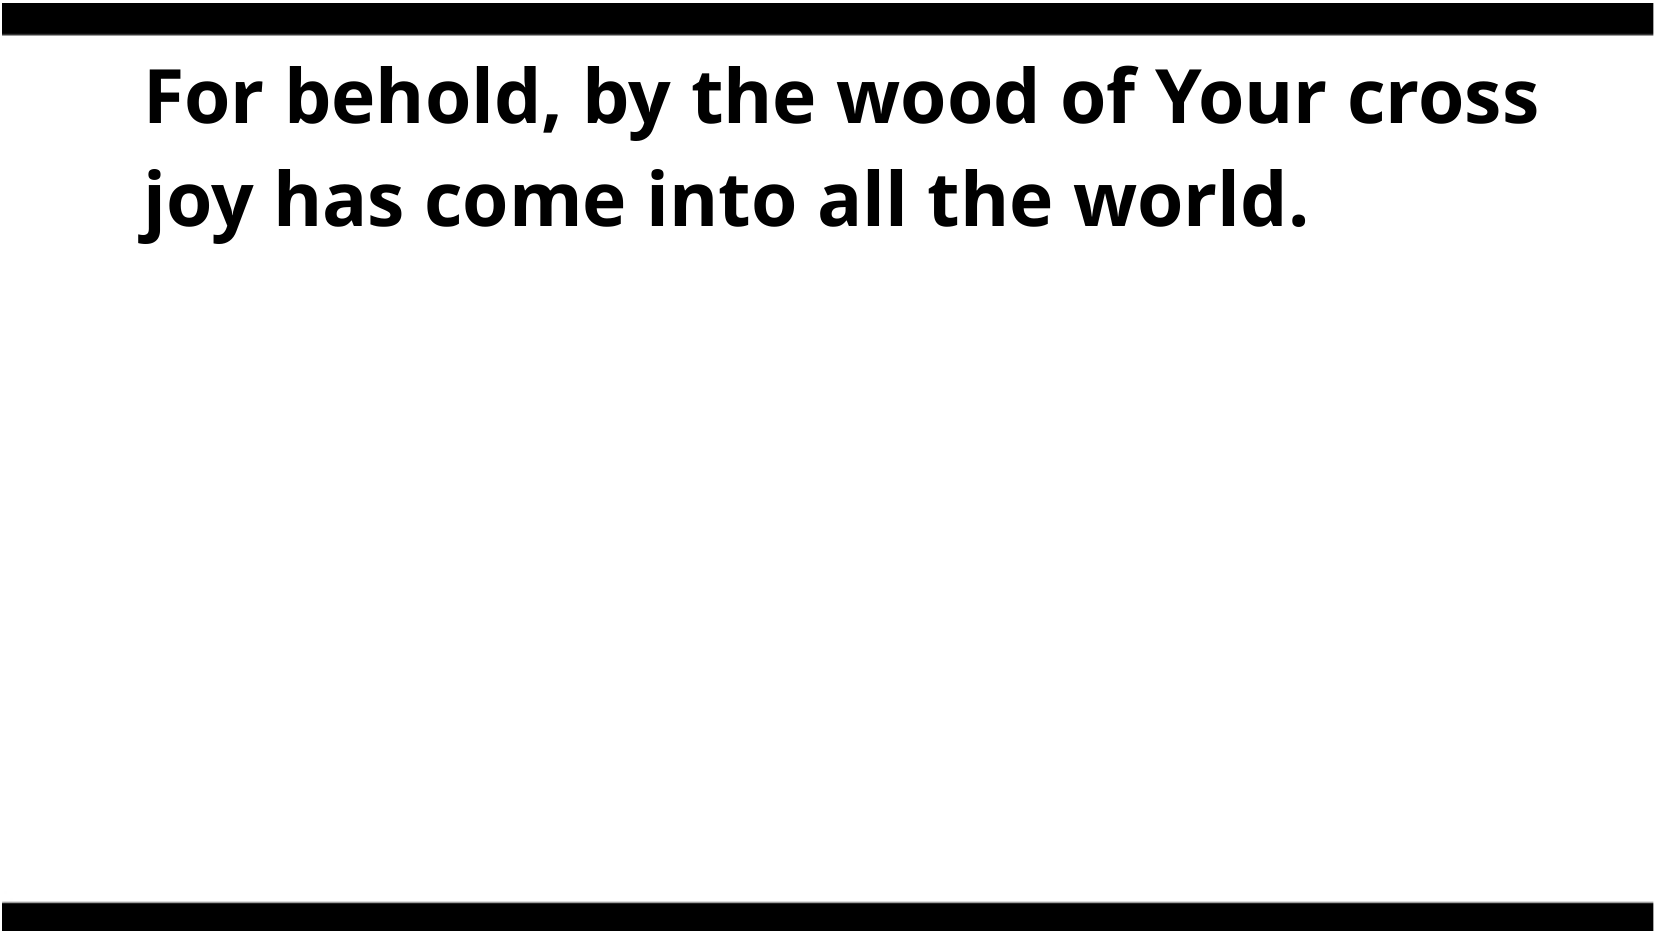

For behold, by the wood of Your cross
 joy has come into all the world.